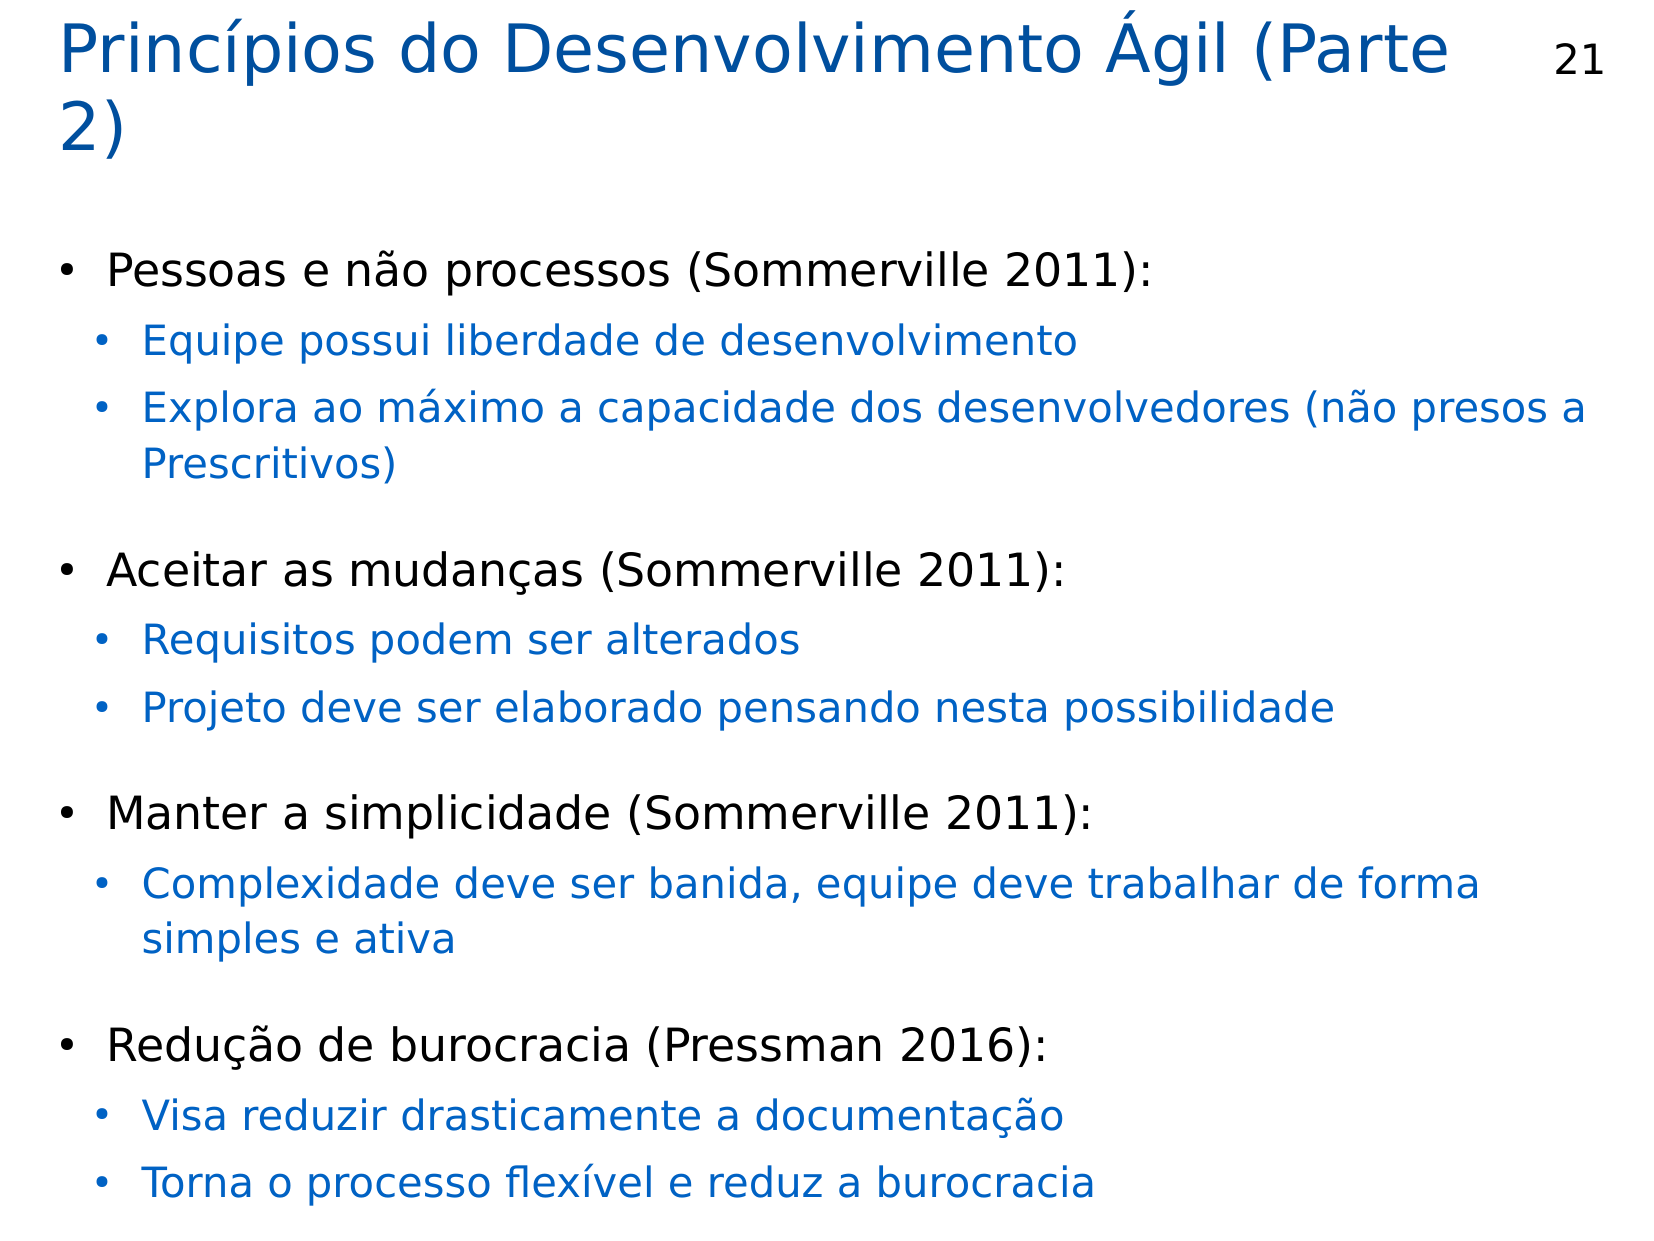

# Princípios do Desenvolvimento Ágil (Parte 2)
21
Pessoas e não processos (Sommerville 2011):
Equipe possui liberdade de desenvolvimento
Explora ao máximo a capacidade dos desenvolvedores (não presos a Prescritivos)
Aceitar as mudanças (Sommerville 2011):
Requisitos podem ser alterados
Projeto deve ser elaborado pensando nesta possibilidade
Manter a simplicidade (Sommerville 2011):
Complexidade deve ser banida, equipe deve trabalhar de forma simples e ativa
Redução de burocracia (Pressman 2016):
Visa reduzir drasticamente a documentação
Torna o processo flexível e reduz a burocracia